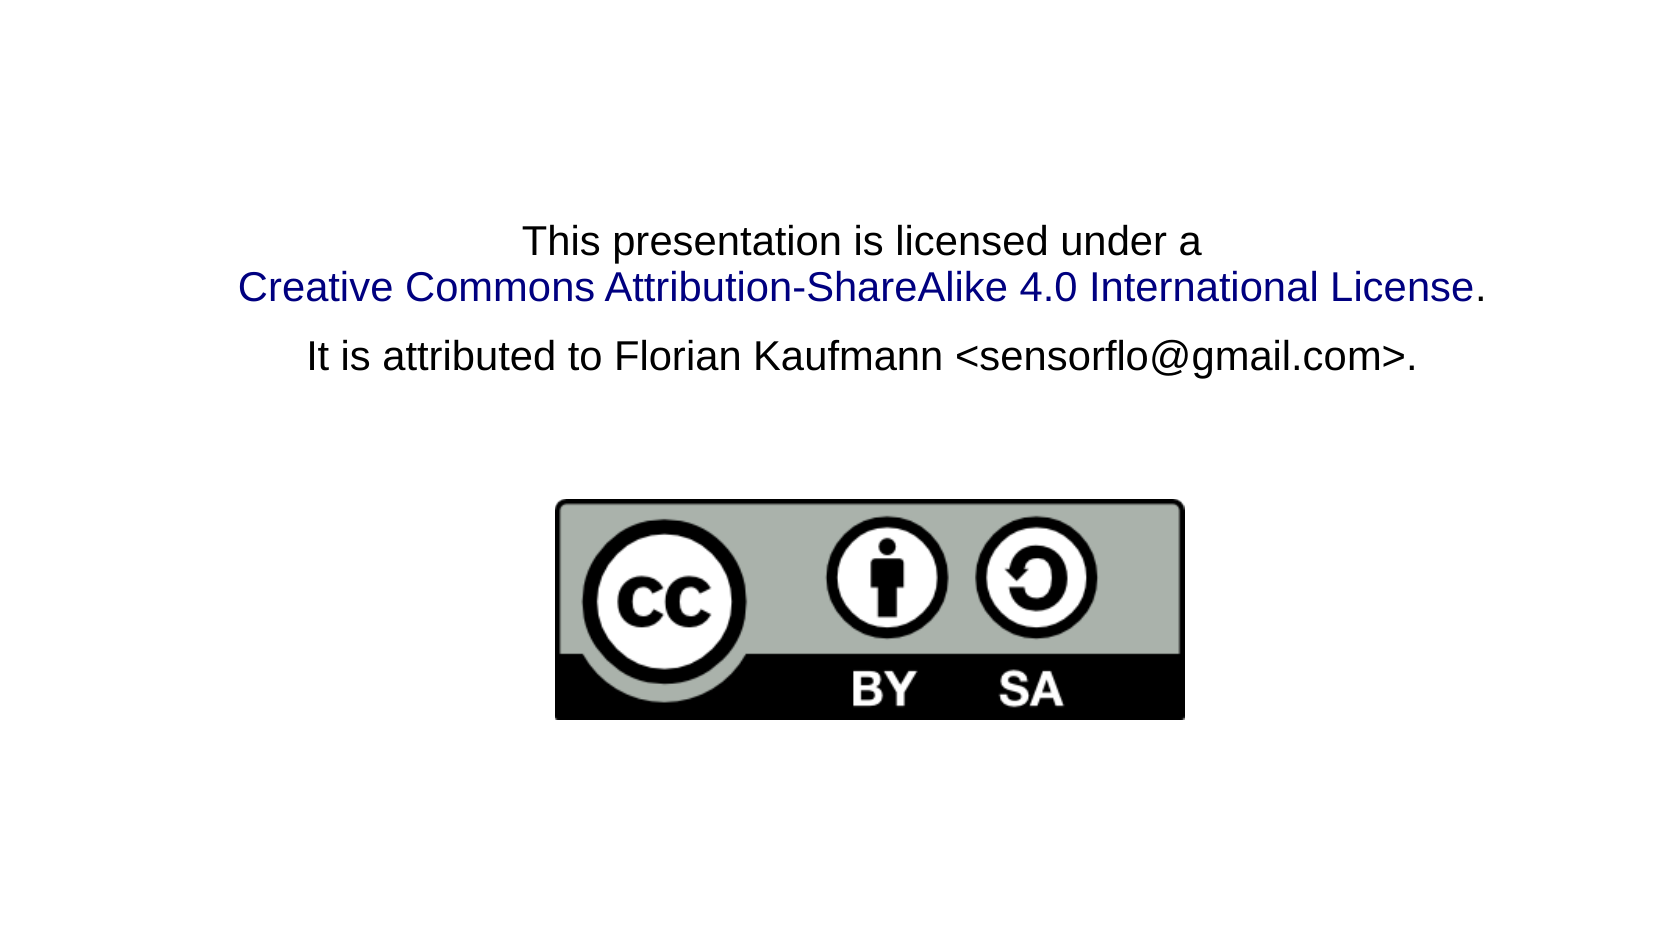

# This presentation is licensed under aCreative Commons Attribution-ShareAlike 4.0 International License.
It is attributed to Florian Kaufmann <sensorflo@gmail.com>.